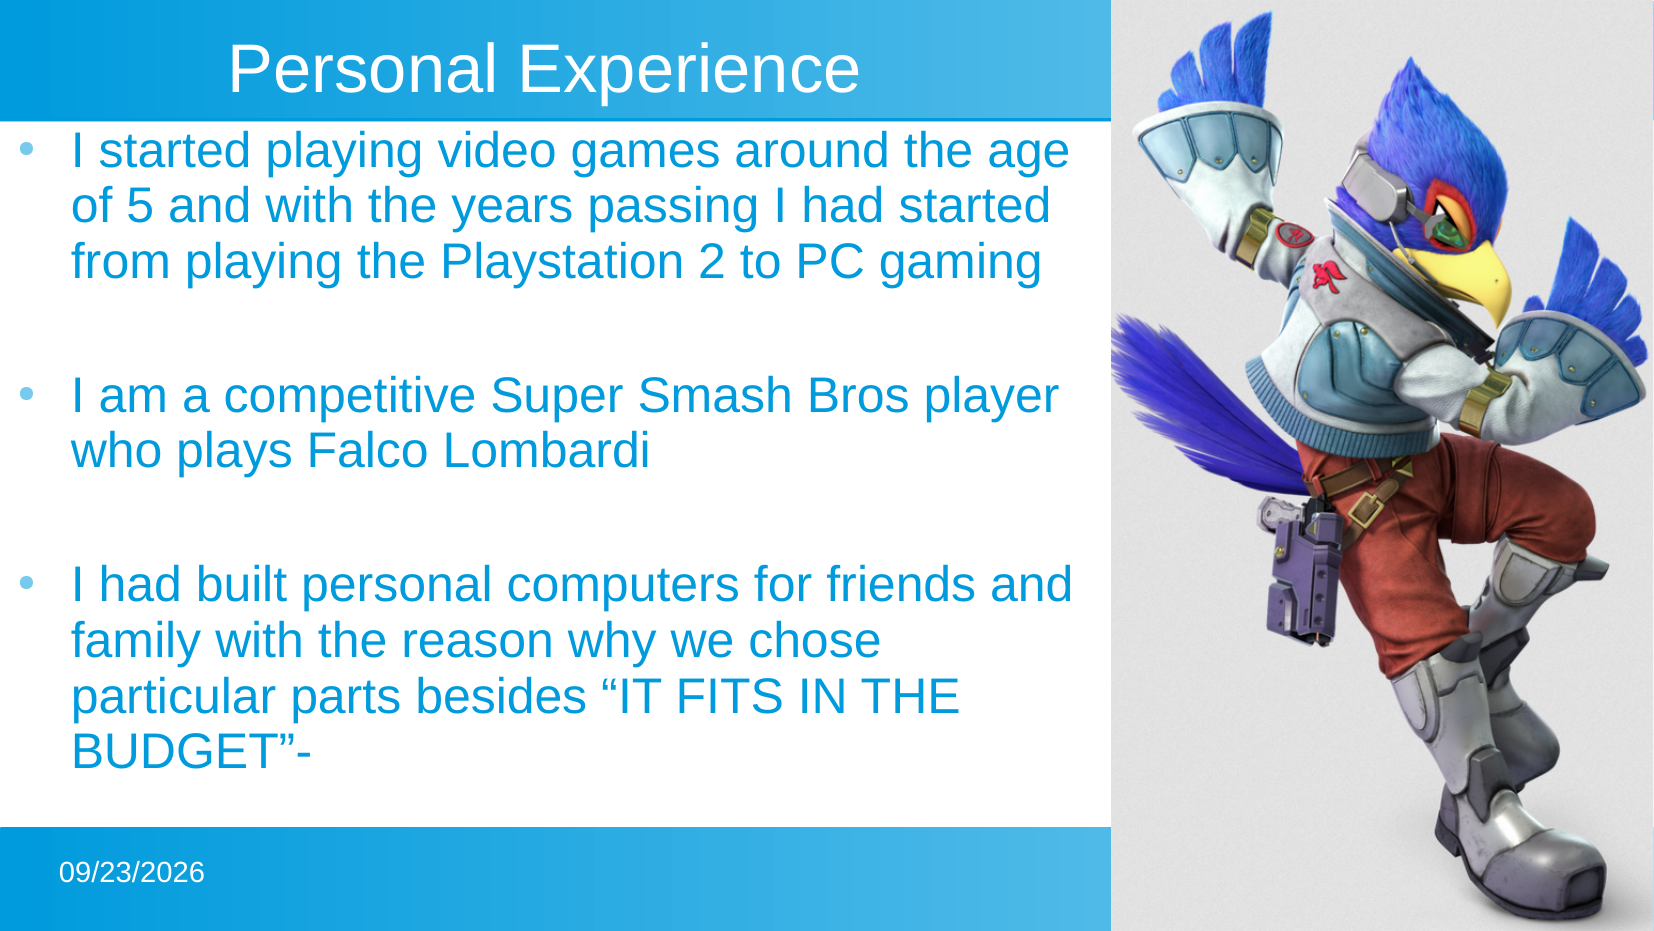

# Personal Experience
I started playing video games around the age of 5 and with the years passing I had started from playing the Playstation 2 to PC gaming
I am a competitive Super Smash Bros player who plays Falco Lombardi
I had built personal computers for friends and family with the reason why we chose particular parts besides “IT FITS IN THE BUDGET”-
3